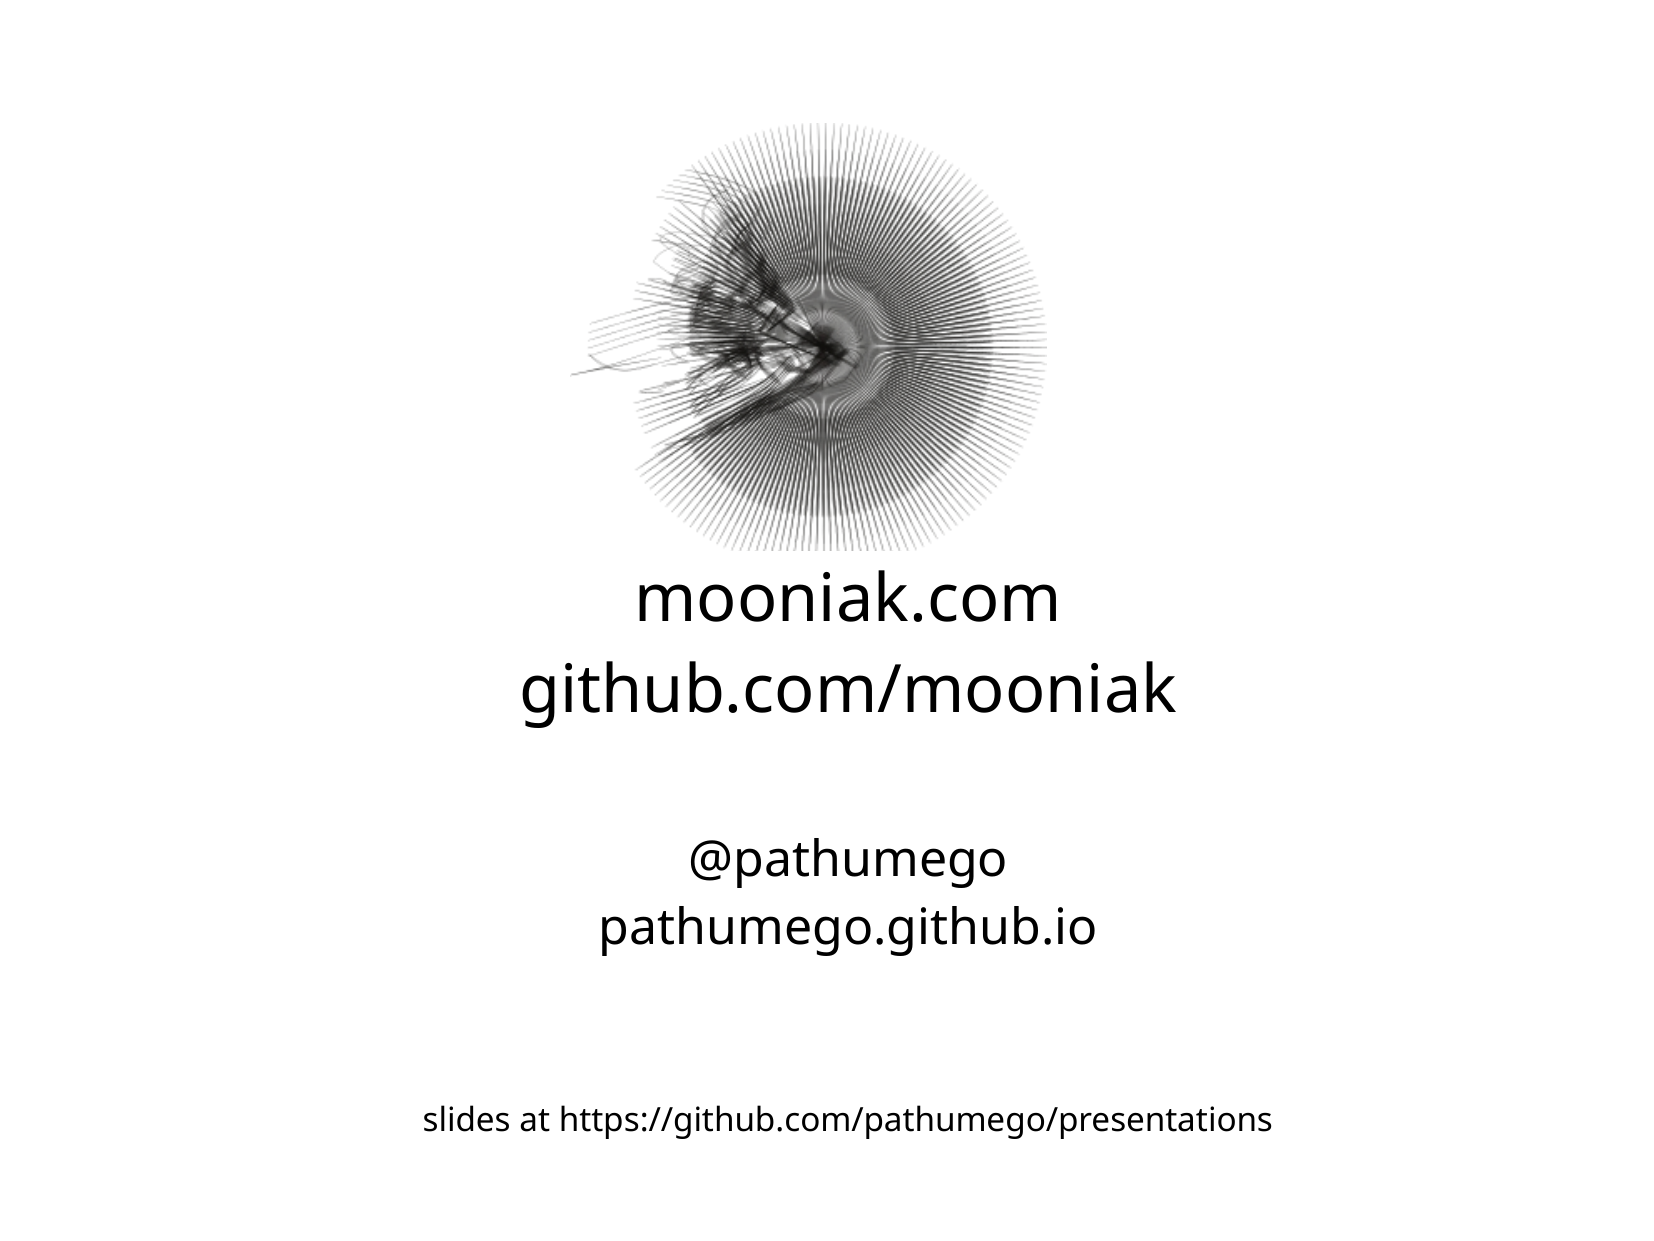

#
mooniak.com
github.com/mooniak
@pathumego
pathumego.github.io
slides at https://github.com/pathumego/presentations